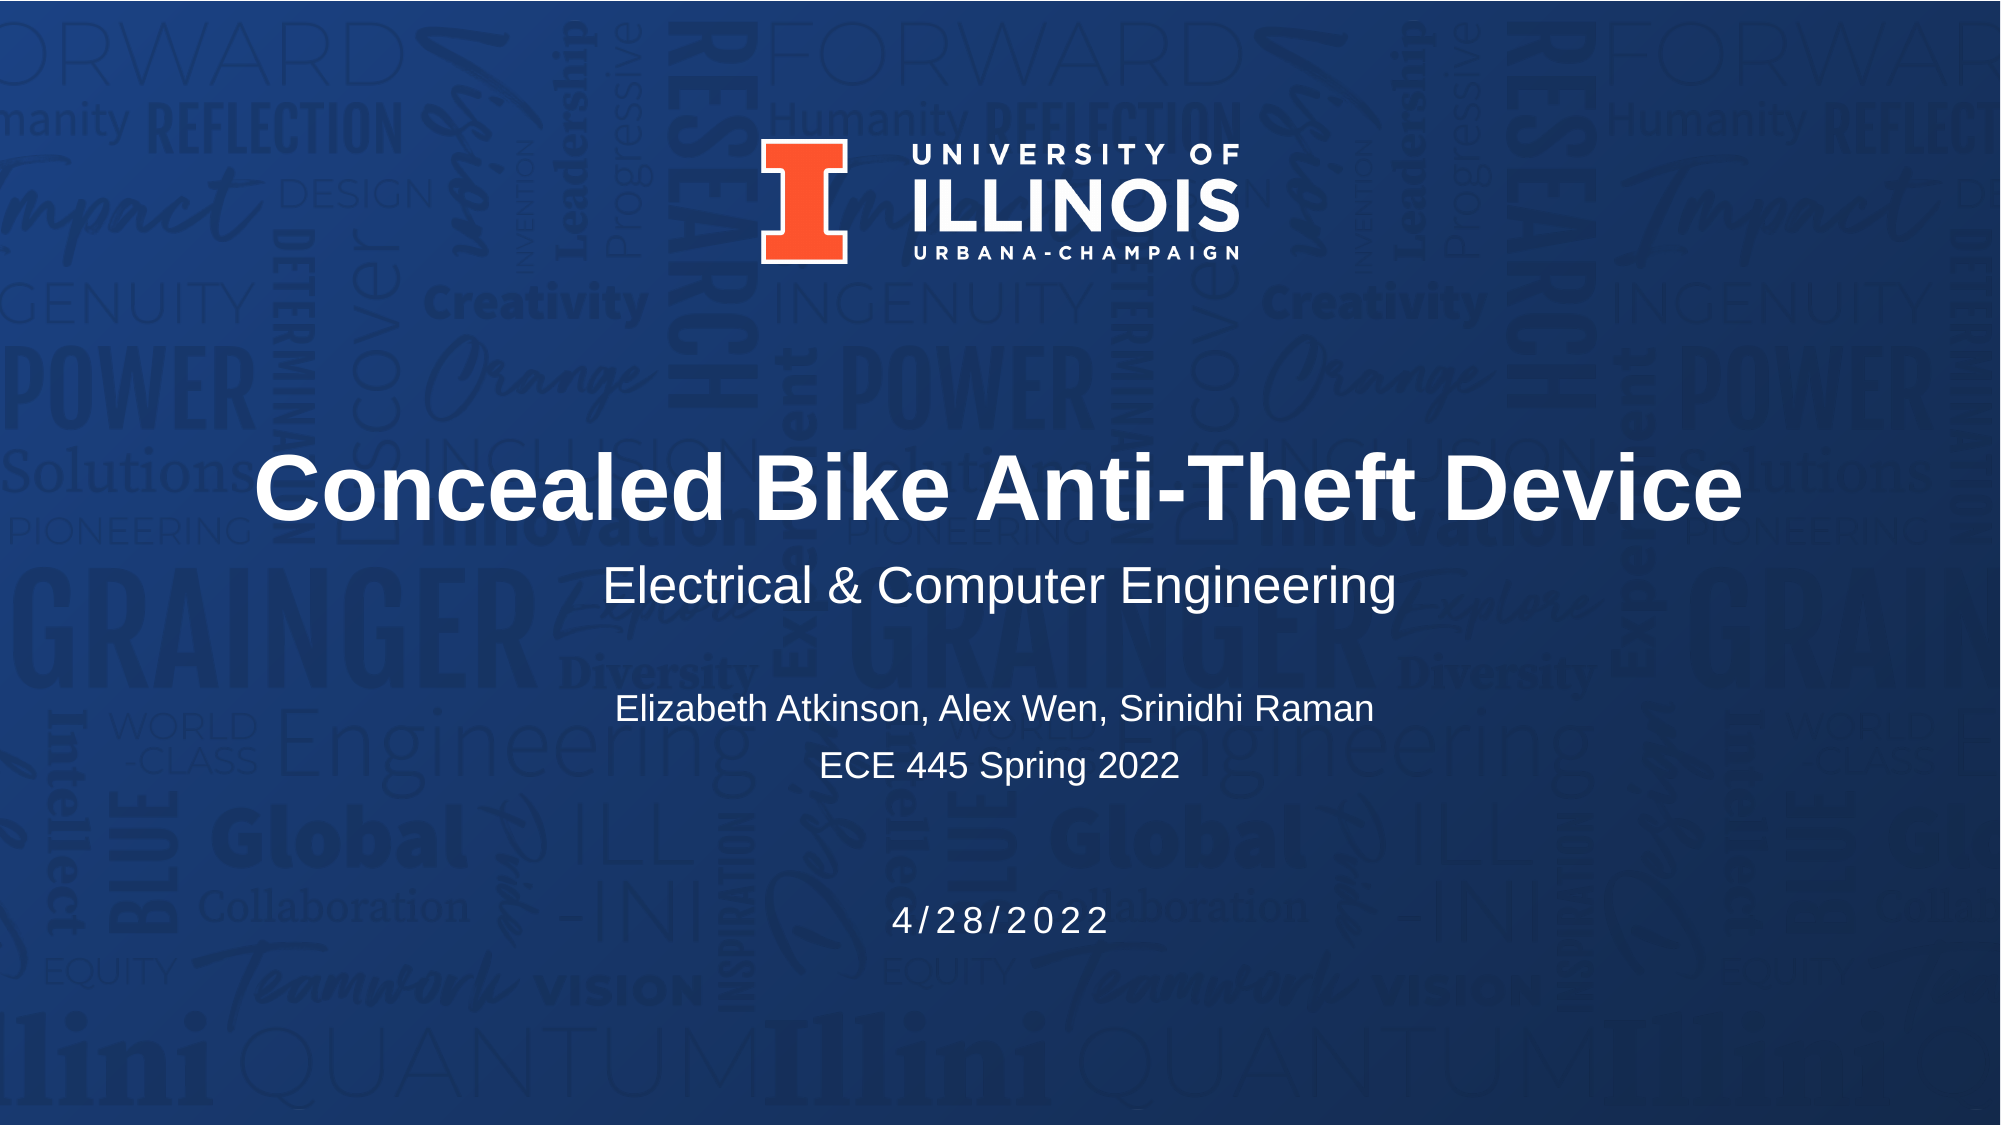

Concealed Bike Anti-Theft Device
Electrical & Computer Engineering
Elizabeth Atkinson, Alex Wen, Srinidhi Raman
ECE 445 Spring 2022
4/28/2022